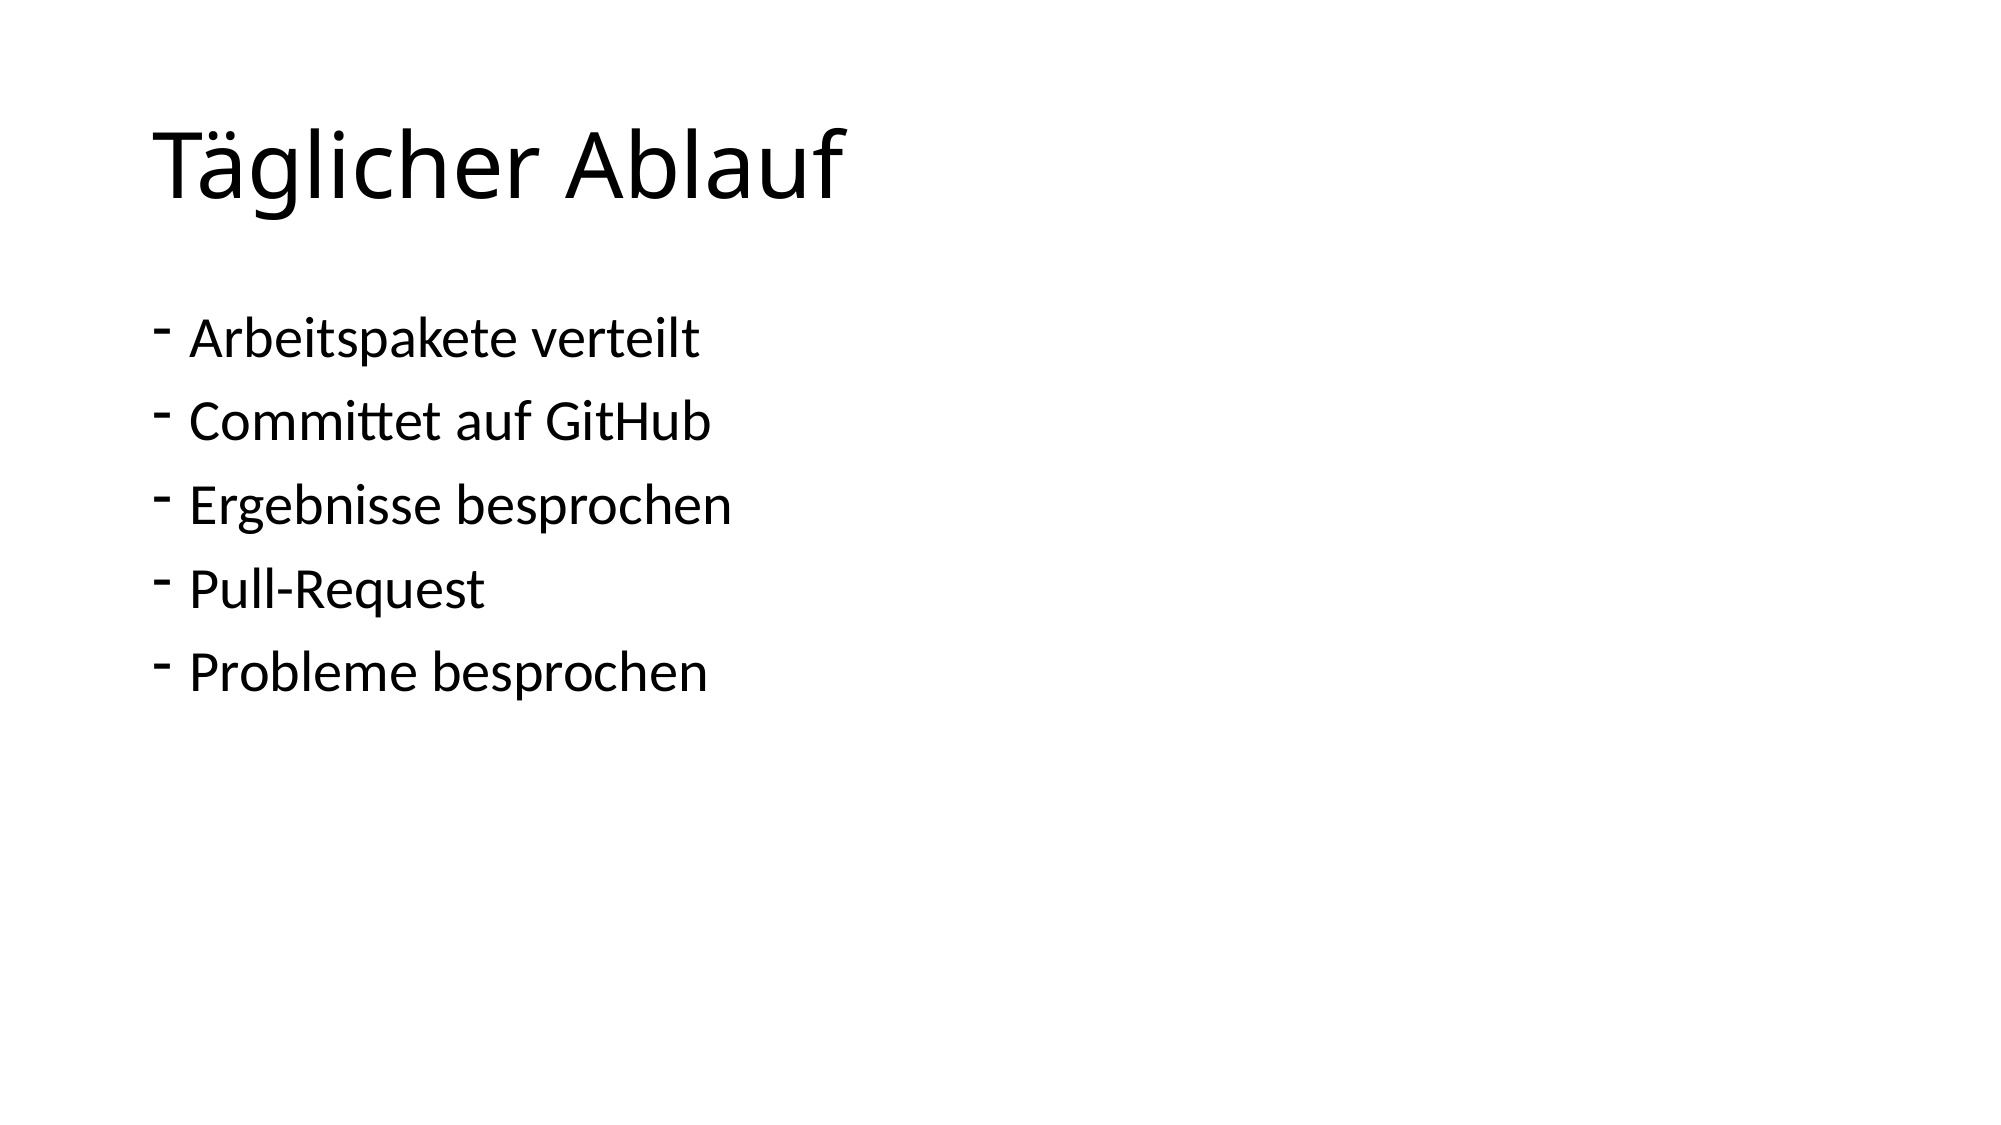

# Täglicher Ablauf
Arbeitspakete verteilt
Committet auf GitHub
Ergebnisse besprochen
Pull-Request
Probleme besprochen